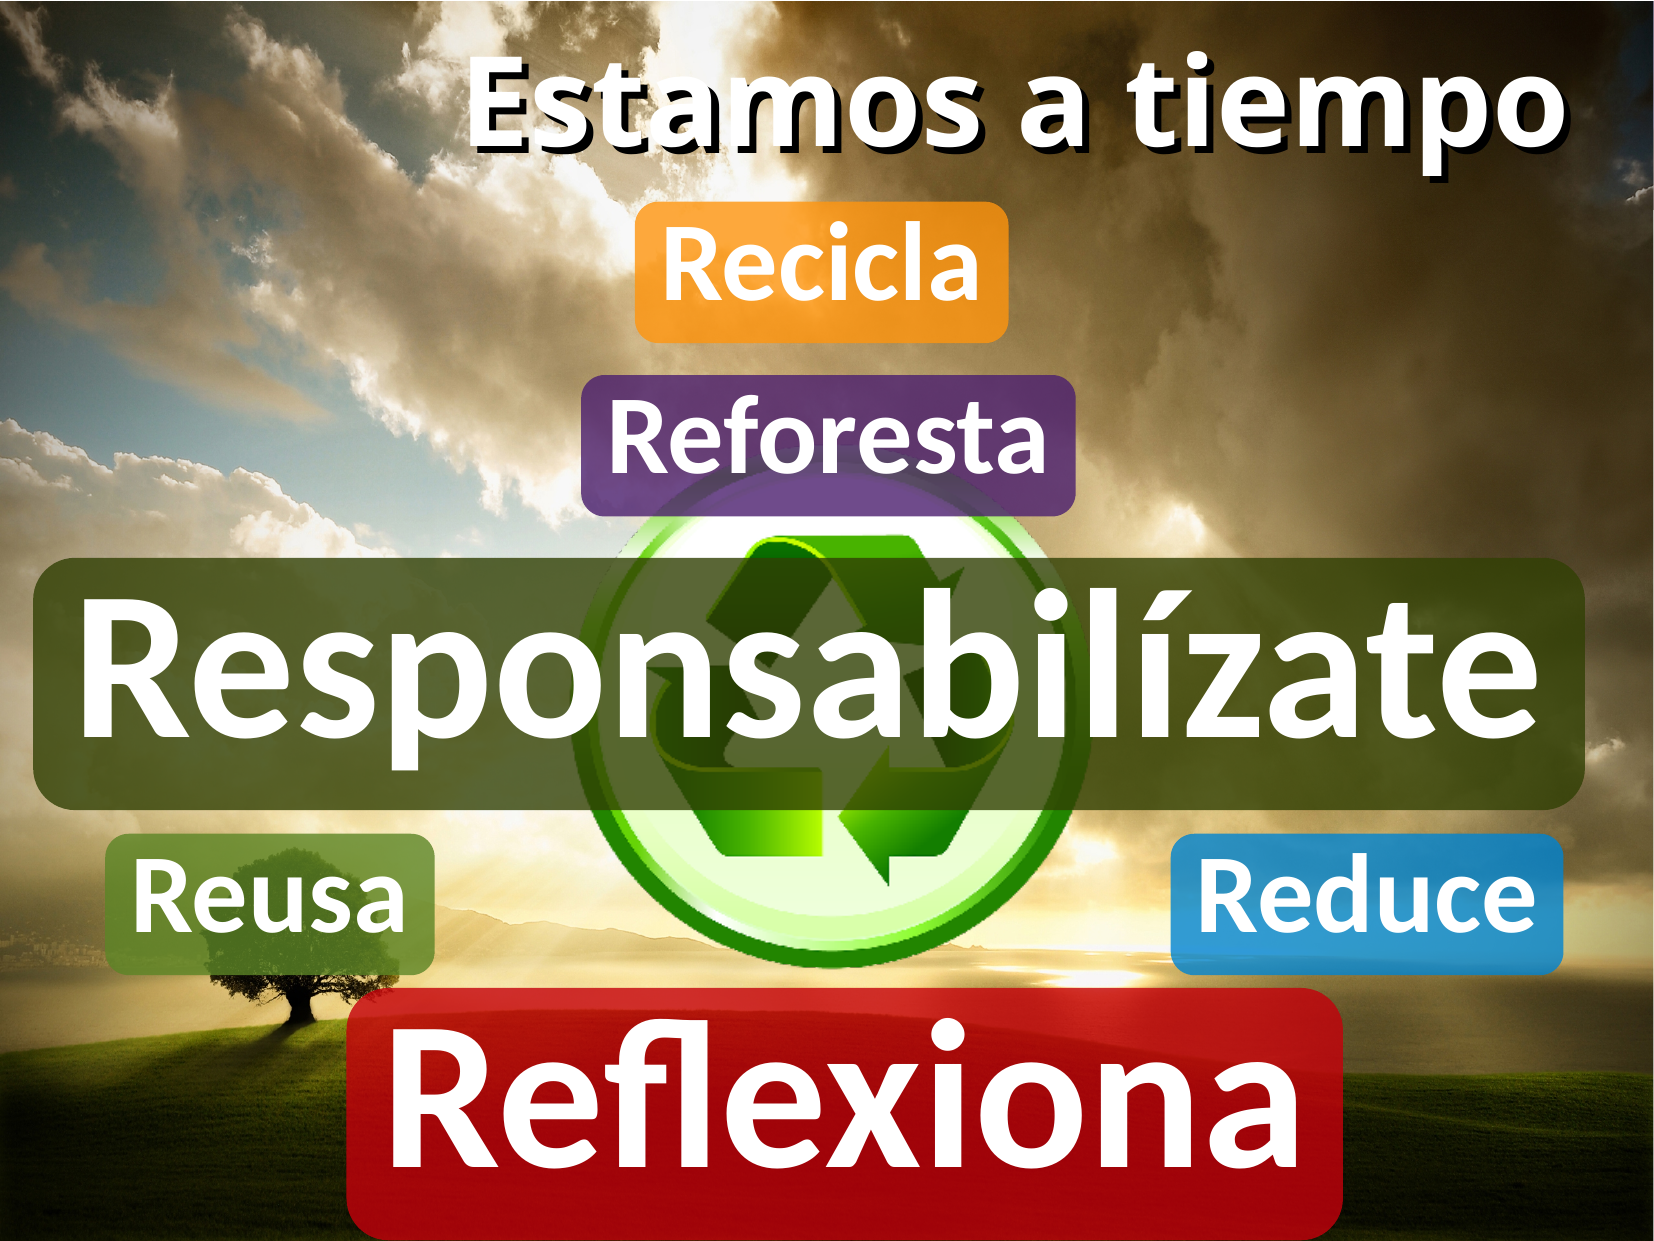

# Estamos a tiempo
Recicla
Reforesta
Responsabilízate
Reusa
Reduce
Reflexiona
Jun 25, 2020
H. Asorey - F3B 2020
12